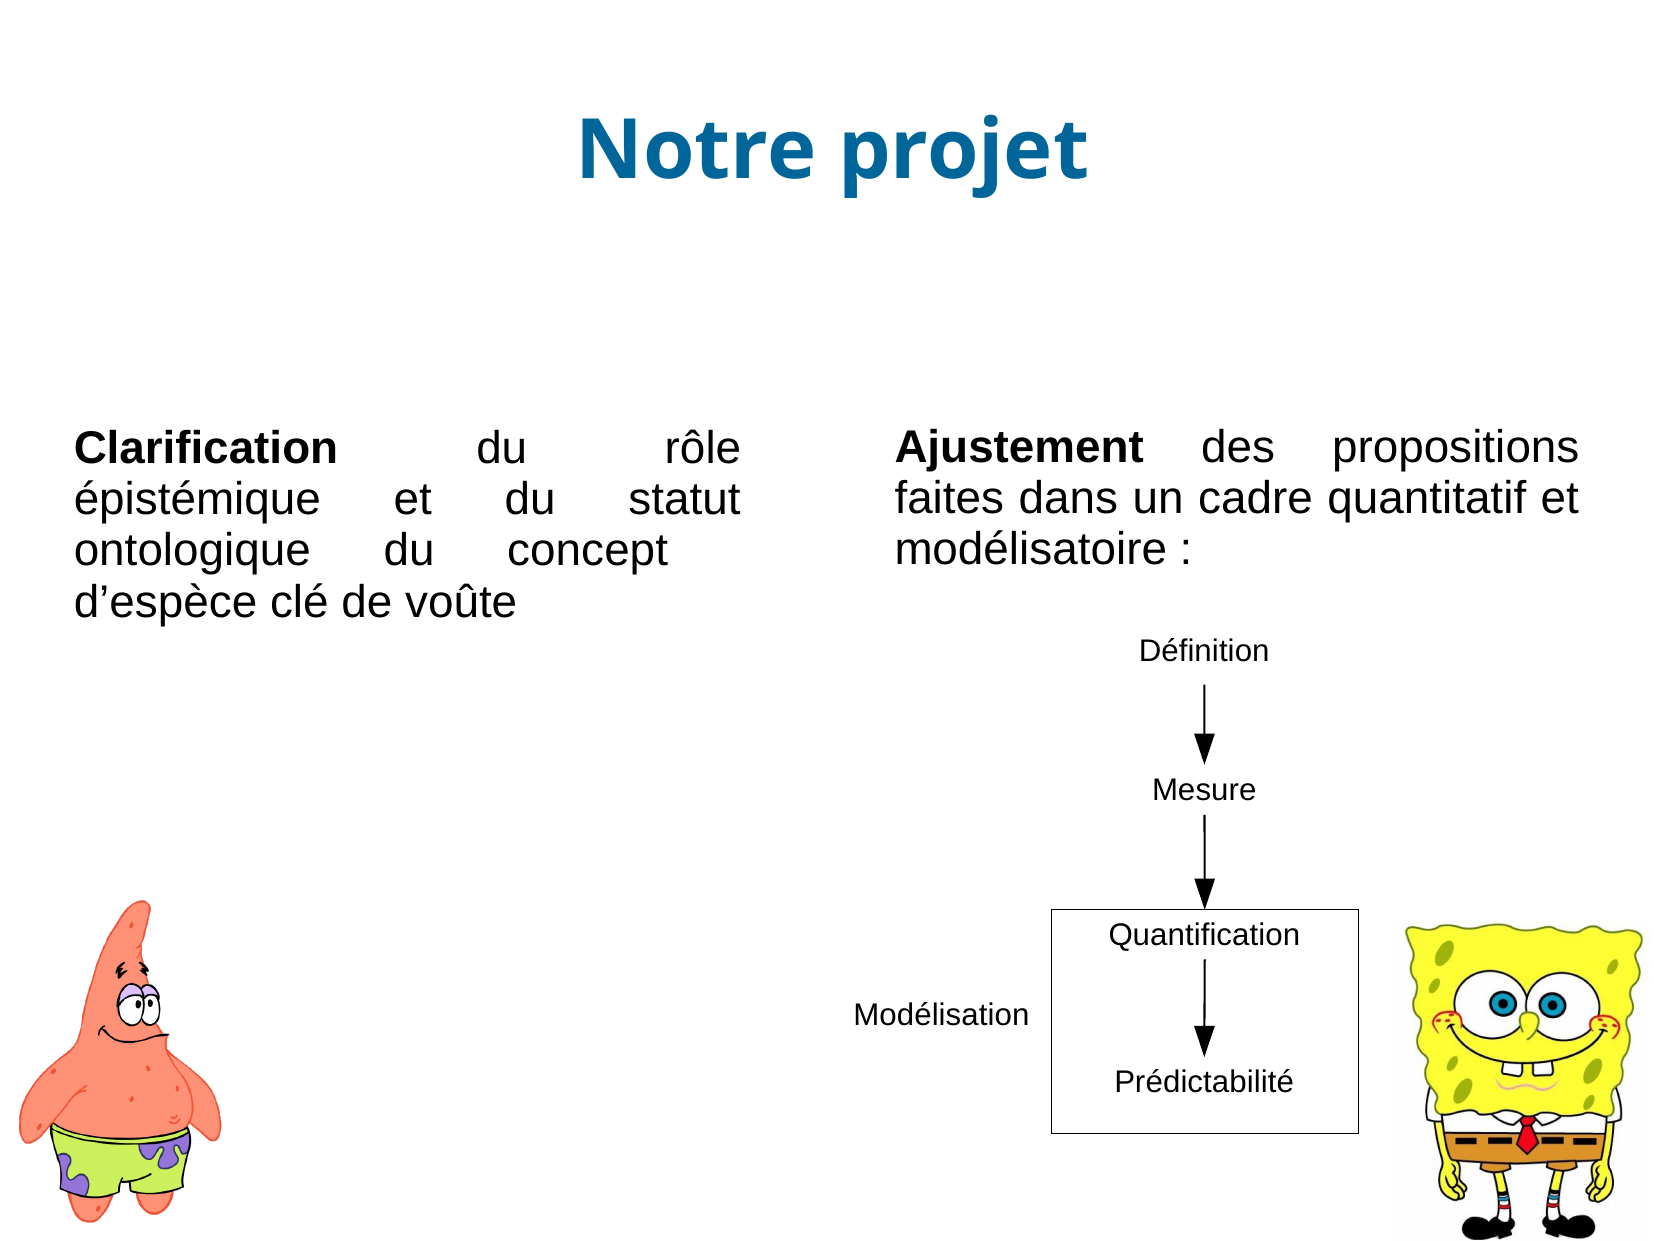

Notre projet
Ajustement des propositions faites dans un cadre quantitatif et modélisatoire :
Clarification du rôle épistémique et du statut ontologique du concept d’espèce clé de voûte
Définition
Mesure
Quantification
Modélisation
Prédictabilité